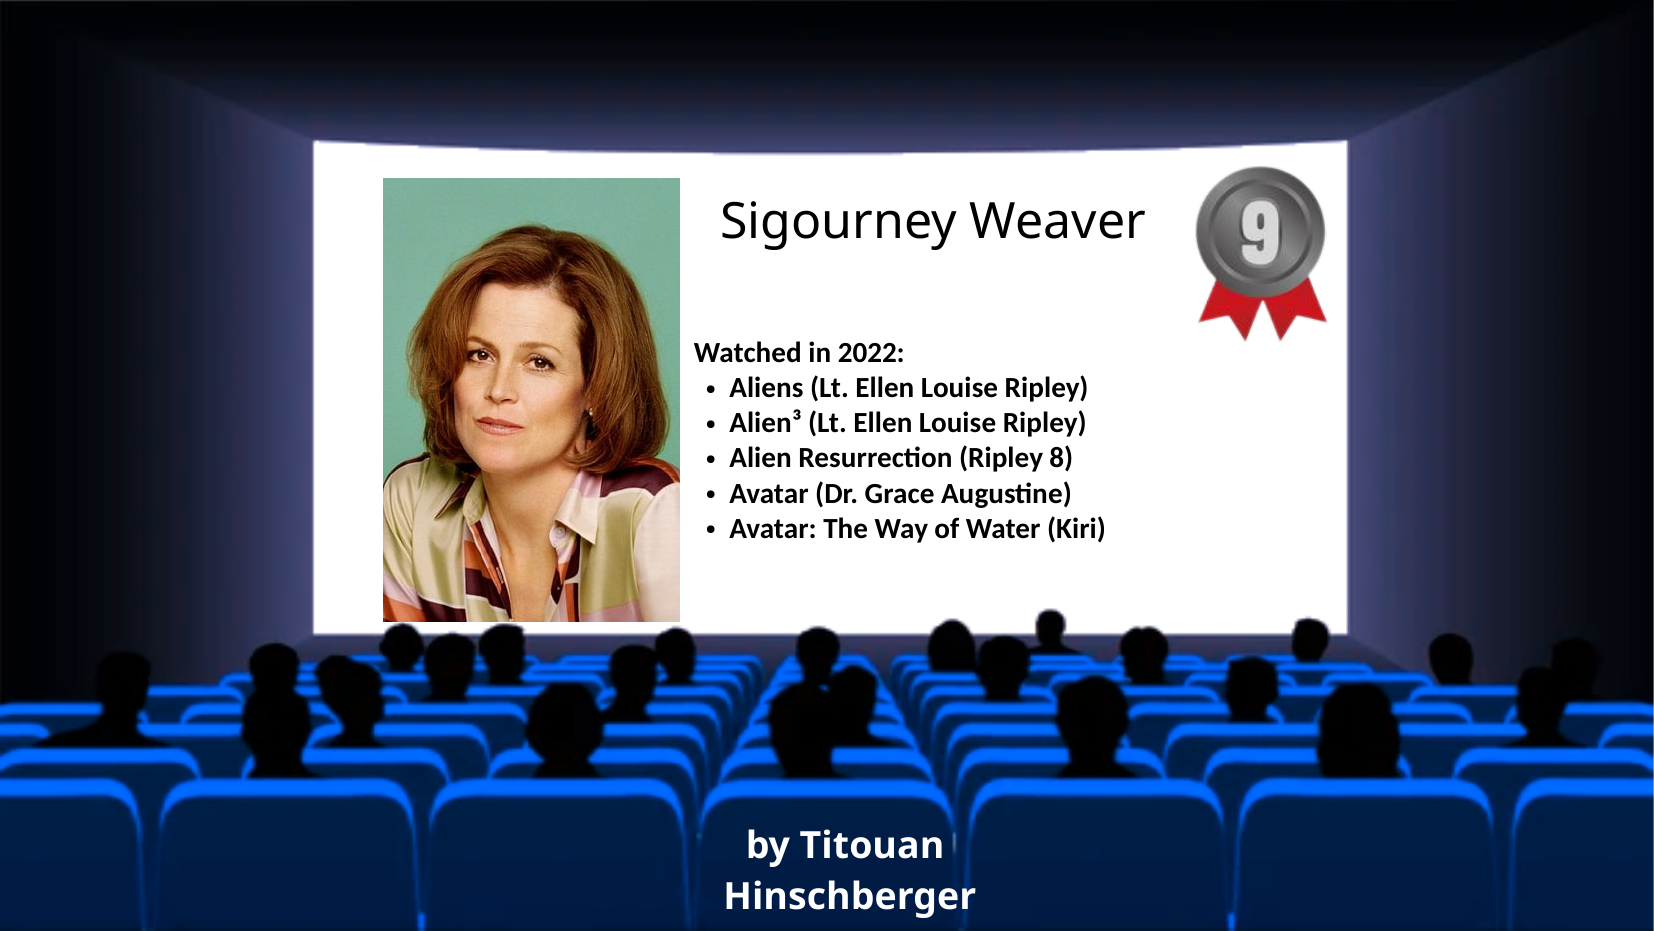

Sigourney Weaver
Watched in 2022:
Aliens (Lt. Ellen Louise Ripley)
Alien³ (Lt. Ellen Louise Ripley)
Alien Resurrection (Ripley 8)
Avatar (Dr. Grace Augustine)
Avatar: The Way of Water (Kiri)